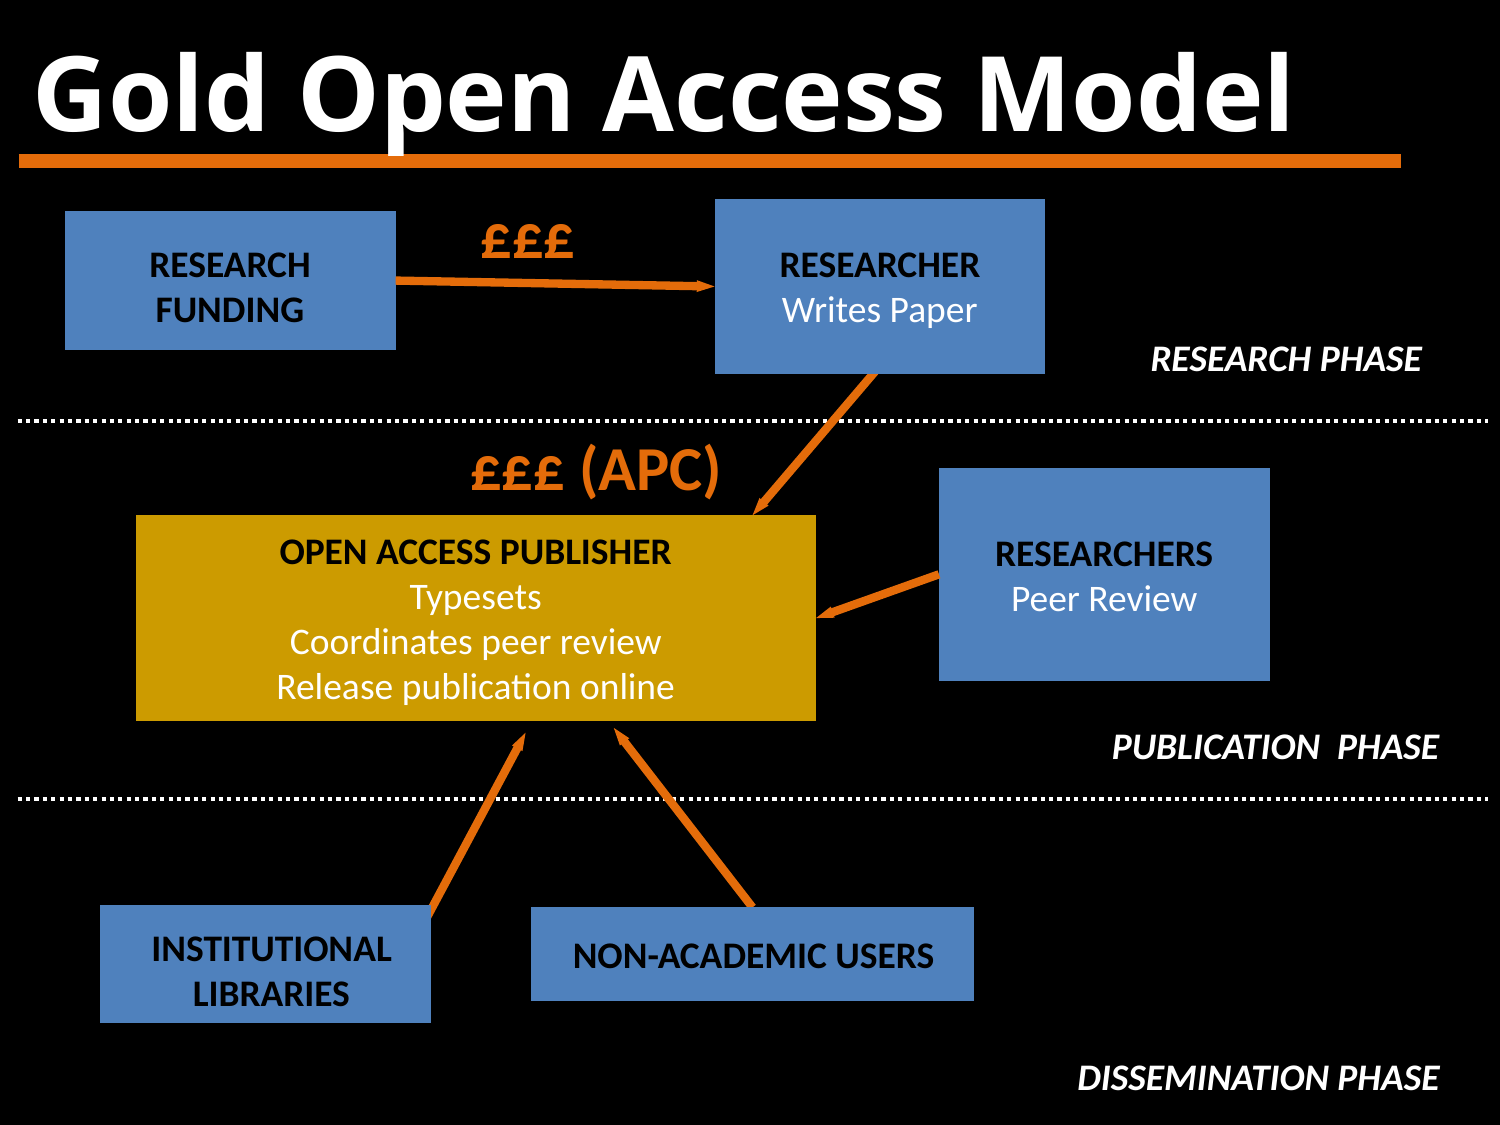

Gold Open Access Model
£££
RESEARCHER
Writes Paper
RESEARCH FUNDING
RESEARCH PHASE
£££ (APC)
RESEARCHERS
Peer Review
OPEN ACCESS PUBLISHER
Typesets
Coordinates peer review
Release publication online
PUBLICATION PHASE
INSTITUTIONAL LIBRARIES
NON-ACADEMIC USERS
DISSEMINATION PHASE